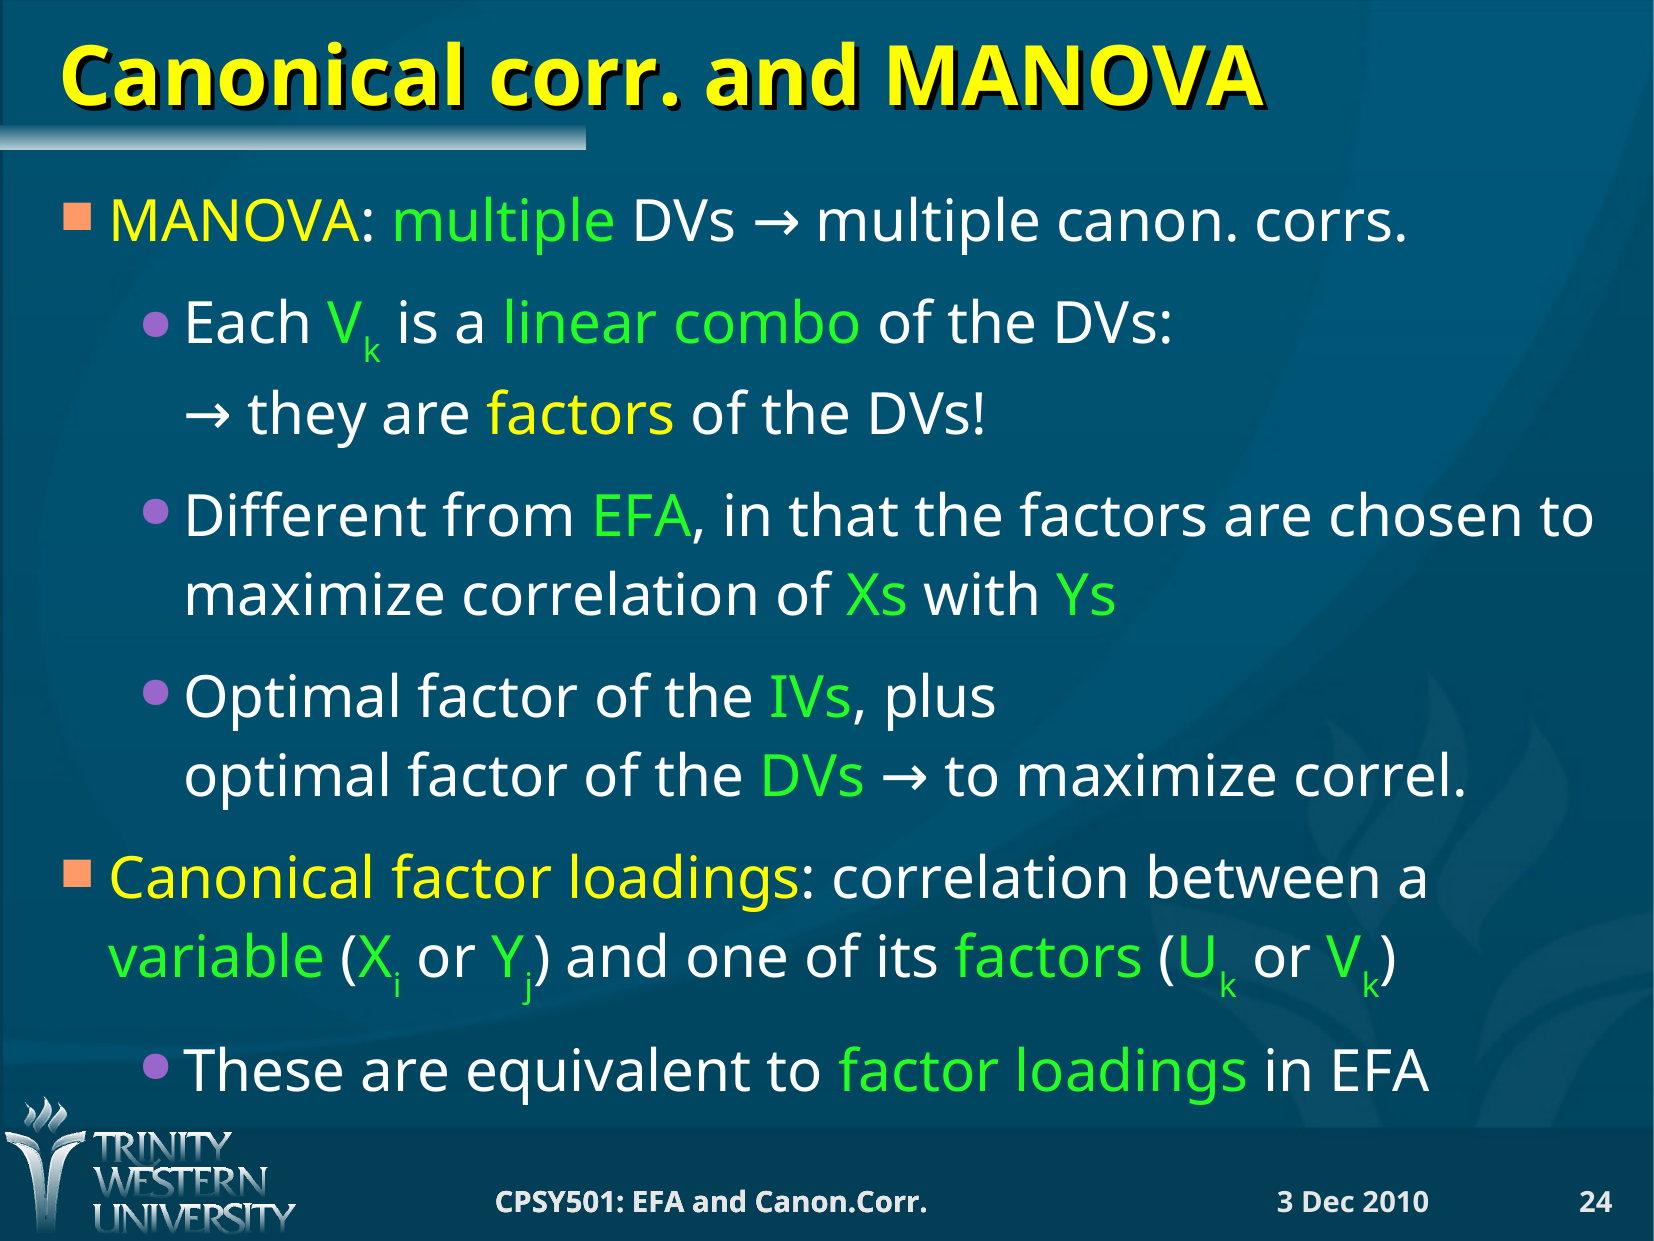

# Canonical corr. and MANOVA
MANOVA: multiple DVs → multiple canon. corrs.
Each Vk is a linear combo of the DVs:
→ they are factors of the DVs!
Different from EFA, in that the factors are chosen to maximize correlation of Xs with Ys
Optimal factor of the IVs, plus
optimal factor of the DVs → to maximize correl.
Canonical factor loadings: correlation between a variable (Xi or Yj) and one of its factors (Uk or Vk)
These are equivalent to factor loadings in EFA
CPSY501: EFA and Canon.Corr.
3 Dec 2010
24